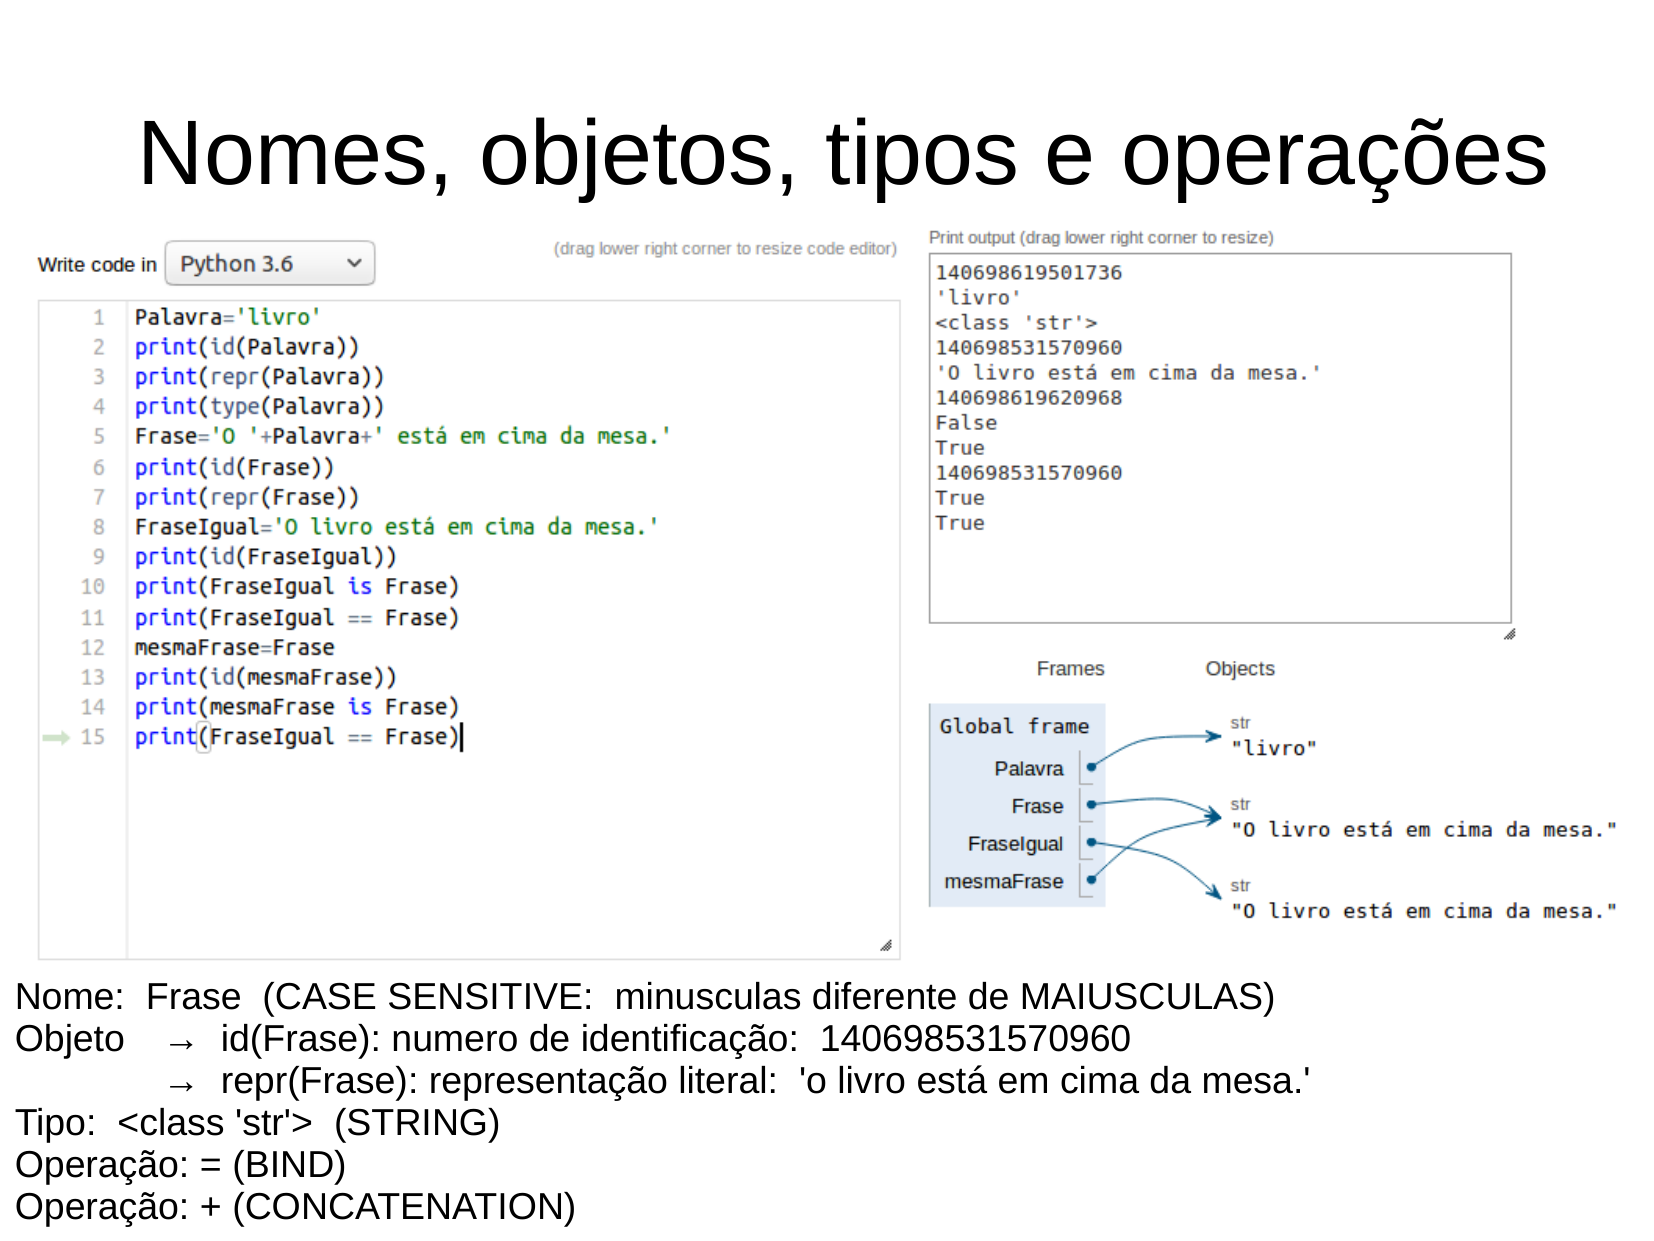

# Nomes, objetos, tipos e operações
Nome: Frase (CASE SENSITIVE: minusculas diferente de MAIUSCULAS)
Objeto 	→ id(Frase): numero de identificação: 140698531570960
 	→ repr(Frase): representação literal: 'o livro está em cima da mesa.'
Tipo: <class 'str'> (STRING)
Operação: = (BIND)
Operação: + (CONCATENATION)